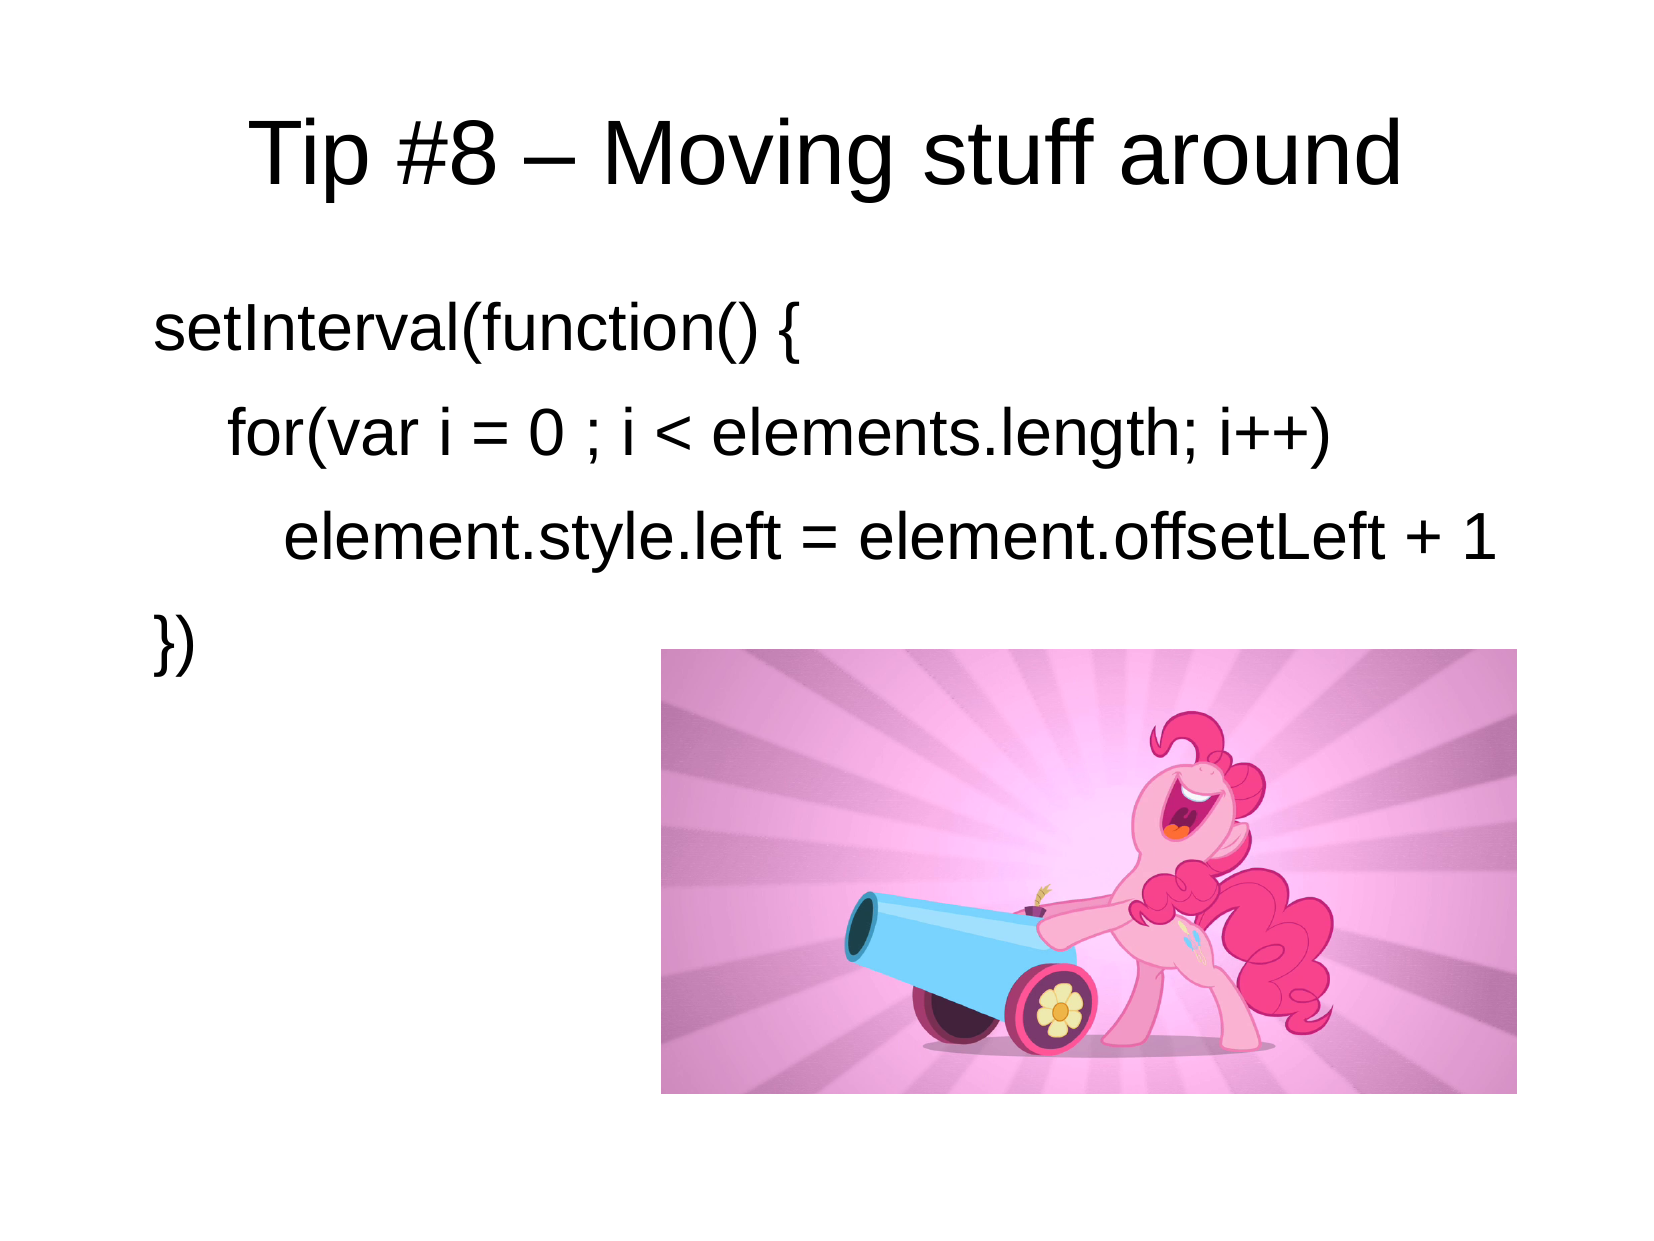

# Tip #8 – Moving stuff around
setInterval(function() {
 for(var i = 0 ; i < elements.length; i++)
 element.style.left = element.offsetLeft + 1
})